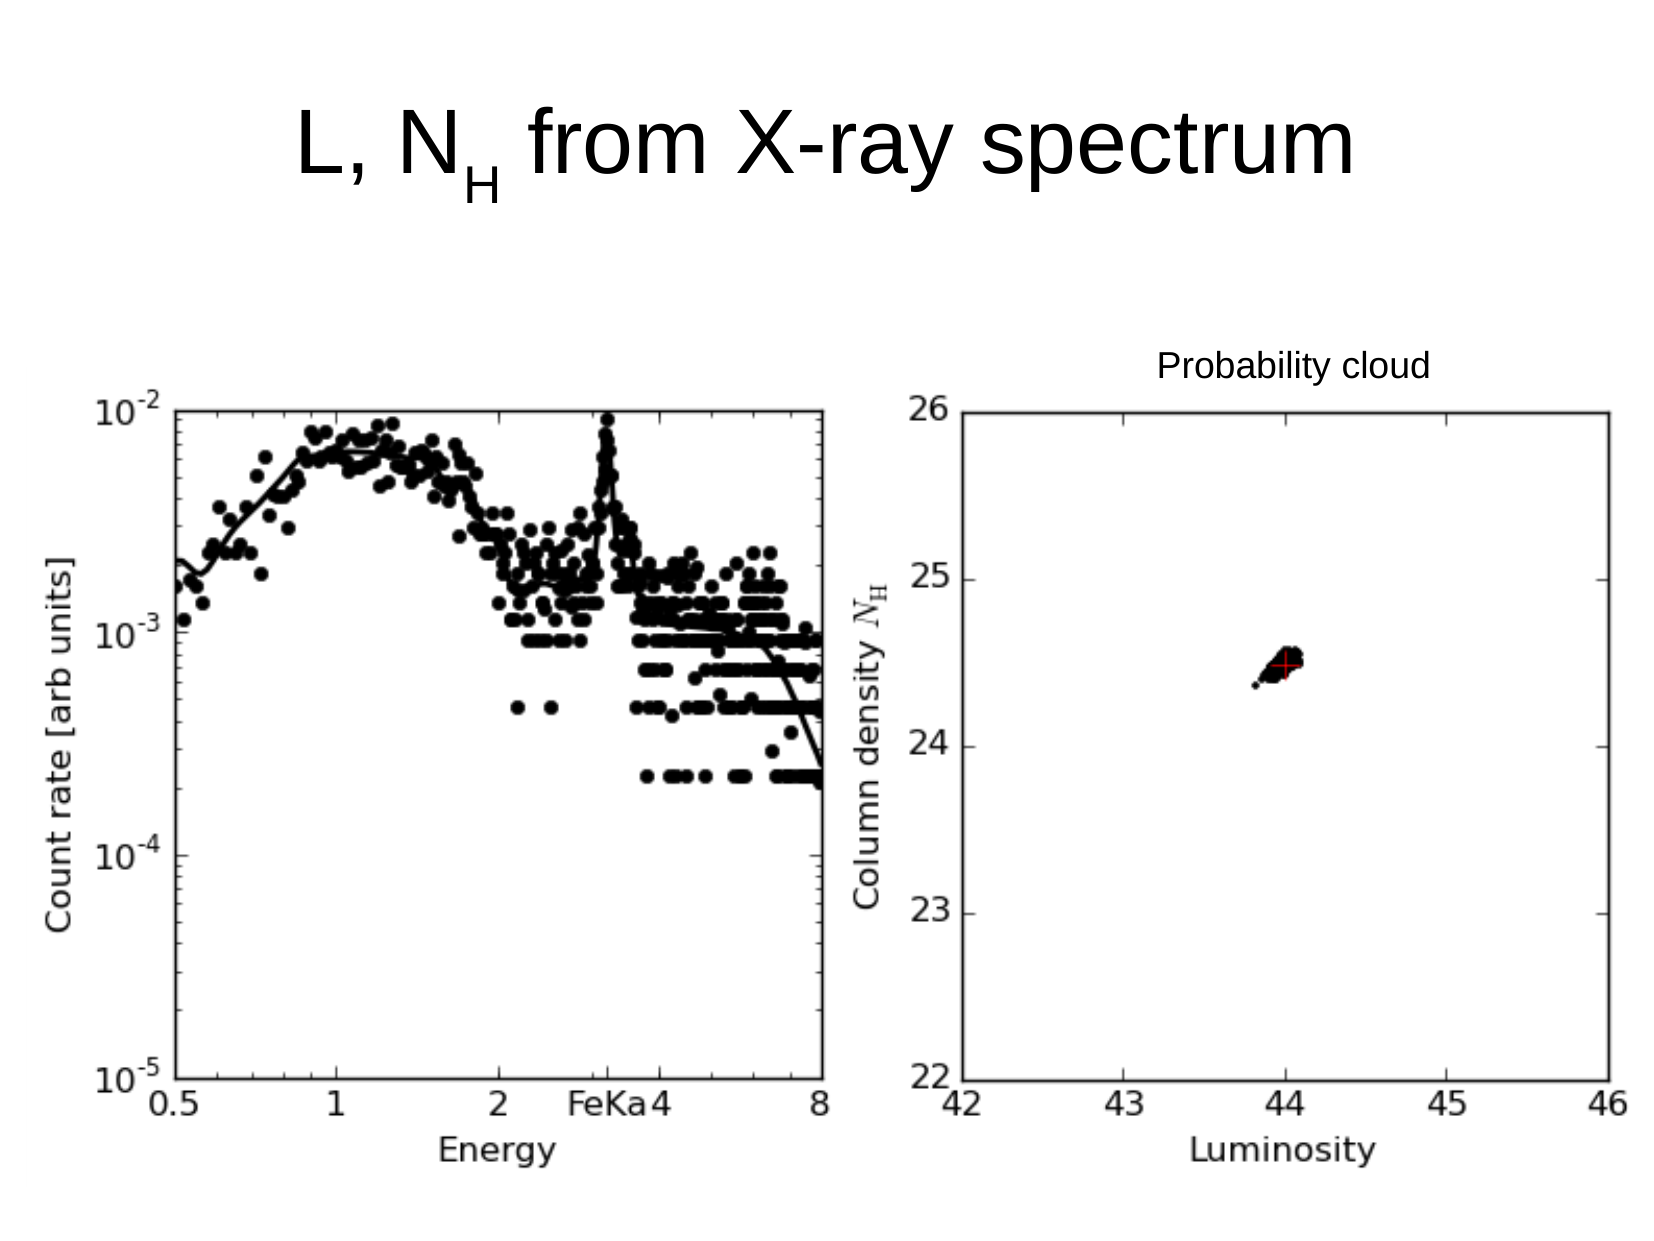

# L, NH from X-ray spectrum
Probability cloud